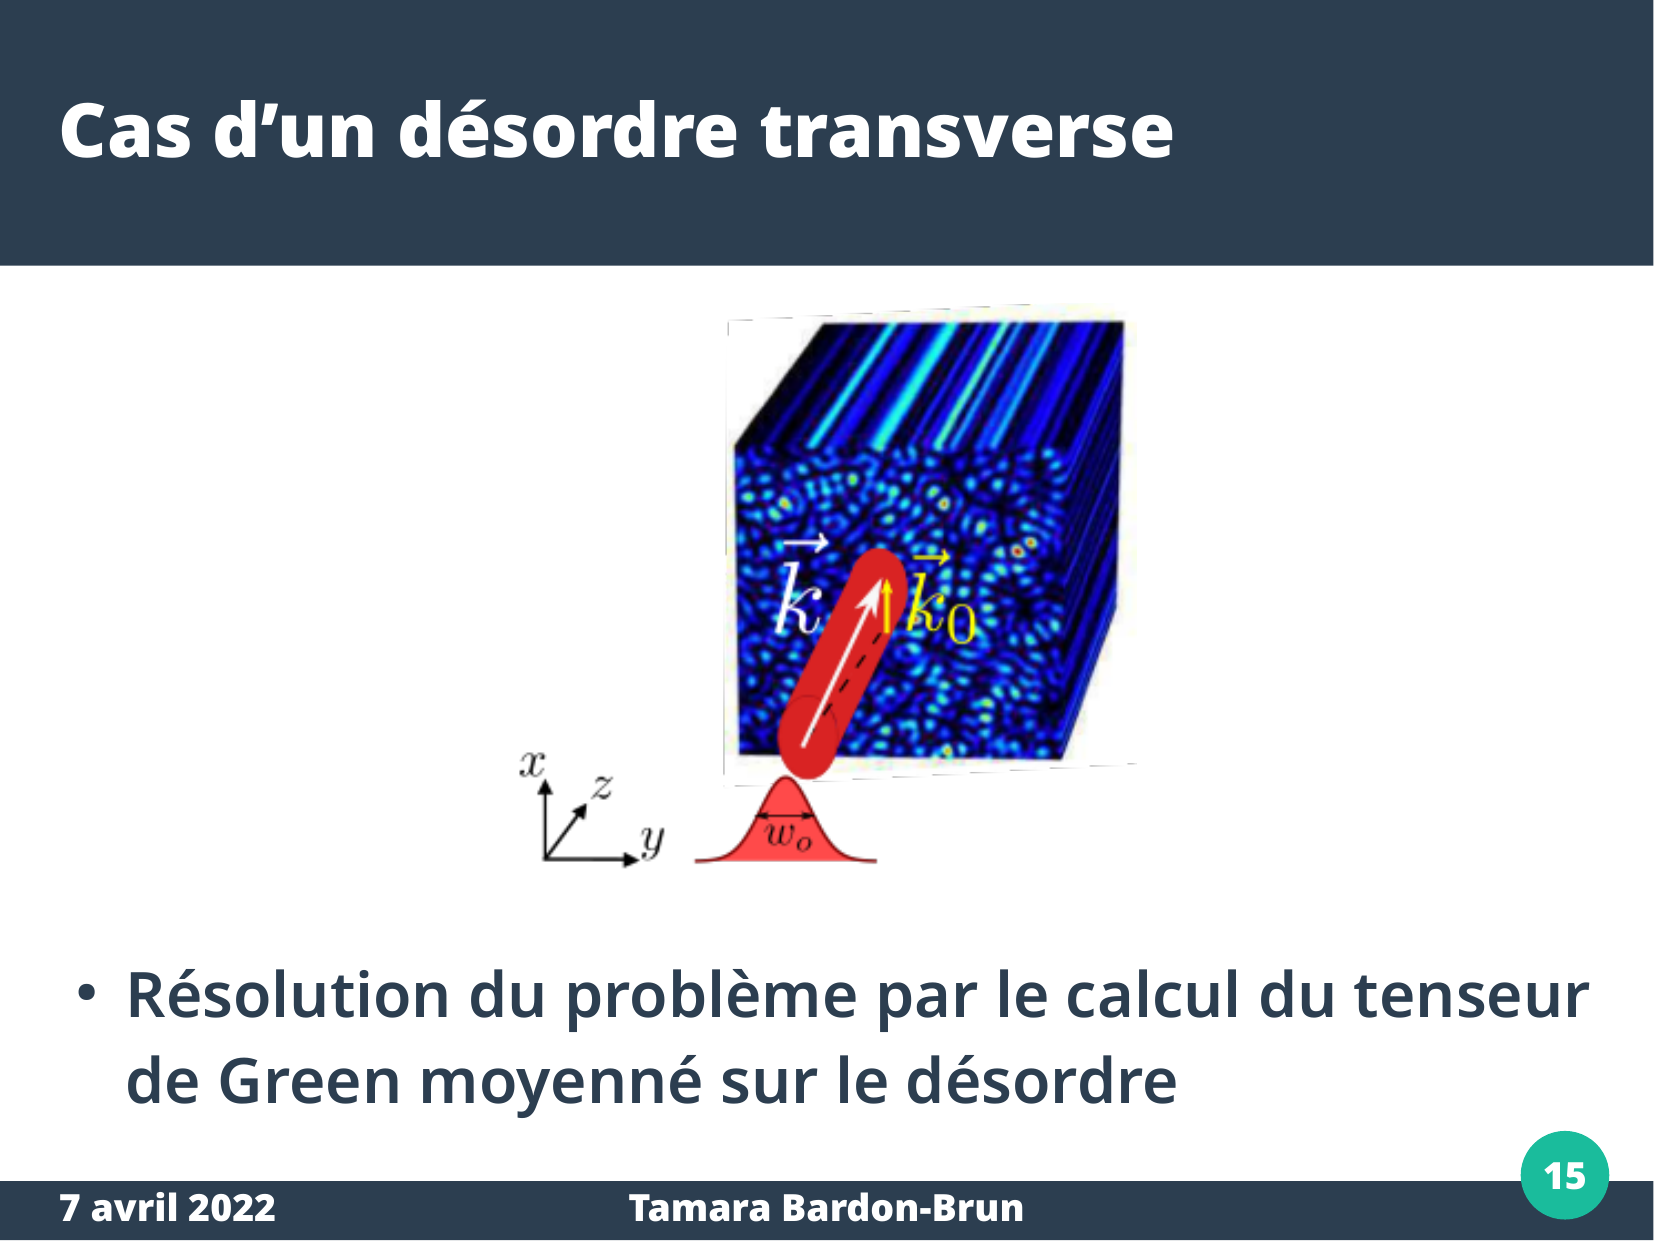

# Cas d’un désordre transverse
Résolution du problème par le calcul du tenseur de Green moyenné sur le désordre
15
7 avril 2022
Tamara Bardon-Brun